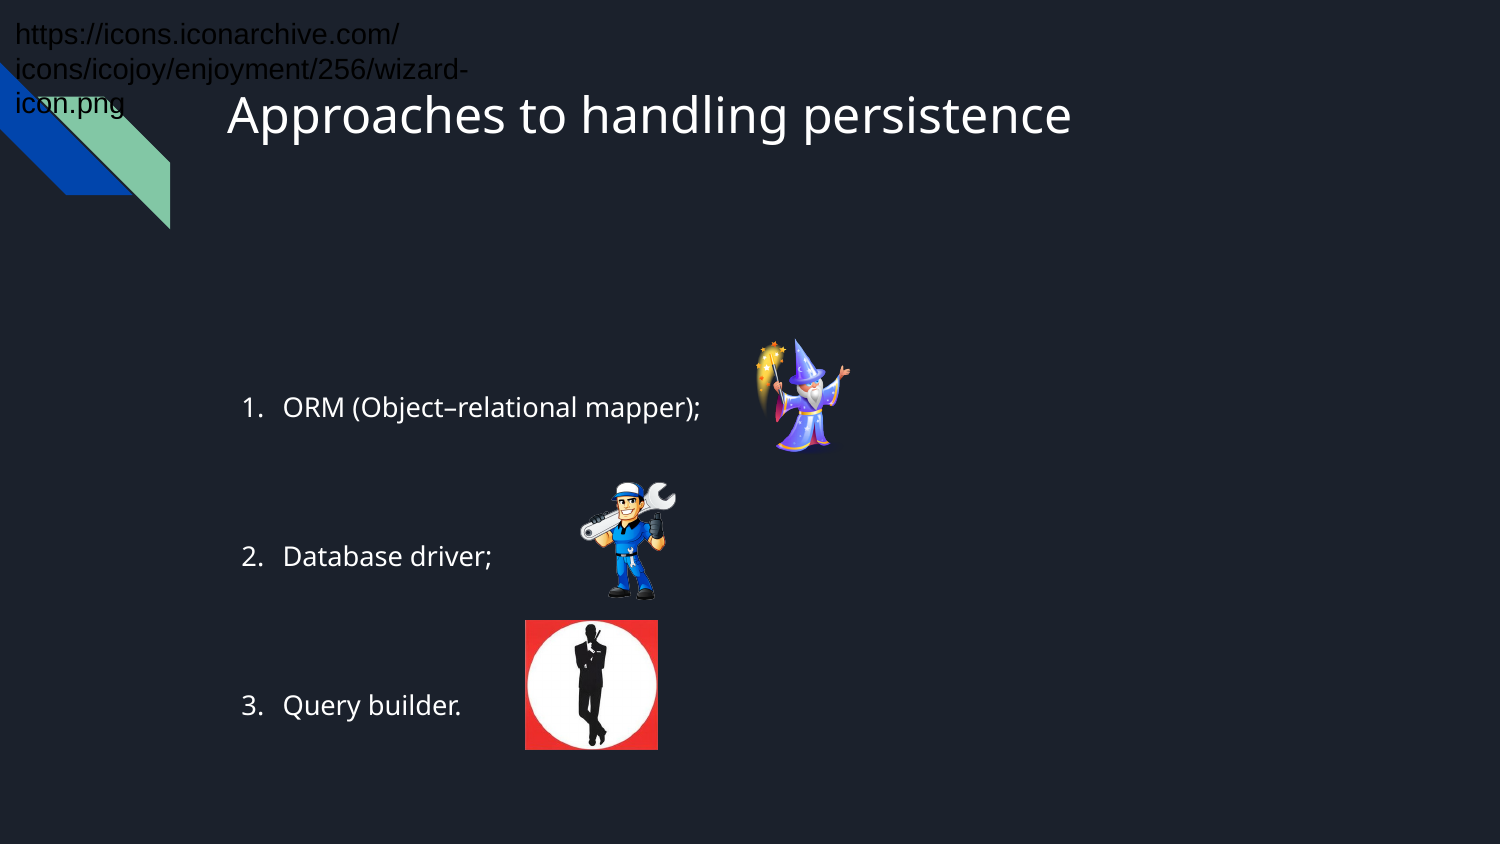

https://icons.iconarchive.com/icons/icojoy/enjoyment/256/wizard-icon.png
# Approaches to handling persistence
ORM (Object–relational mapper);
Database driver;
Query builder.